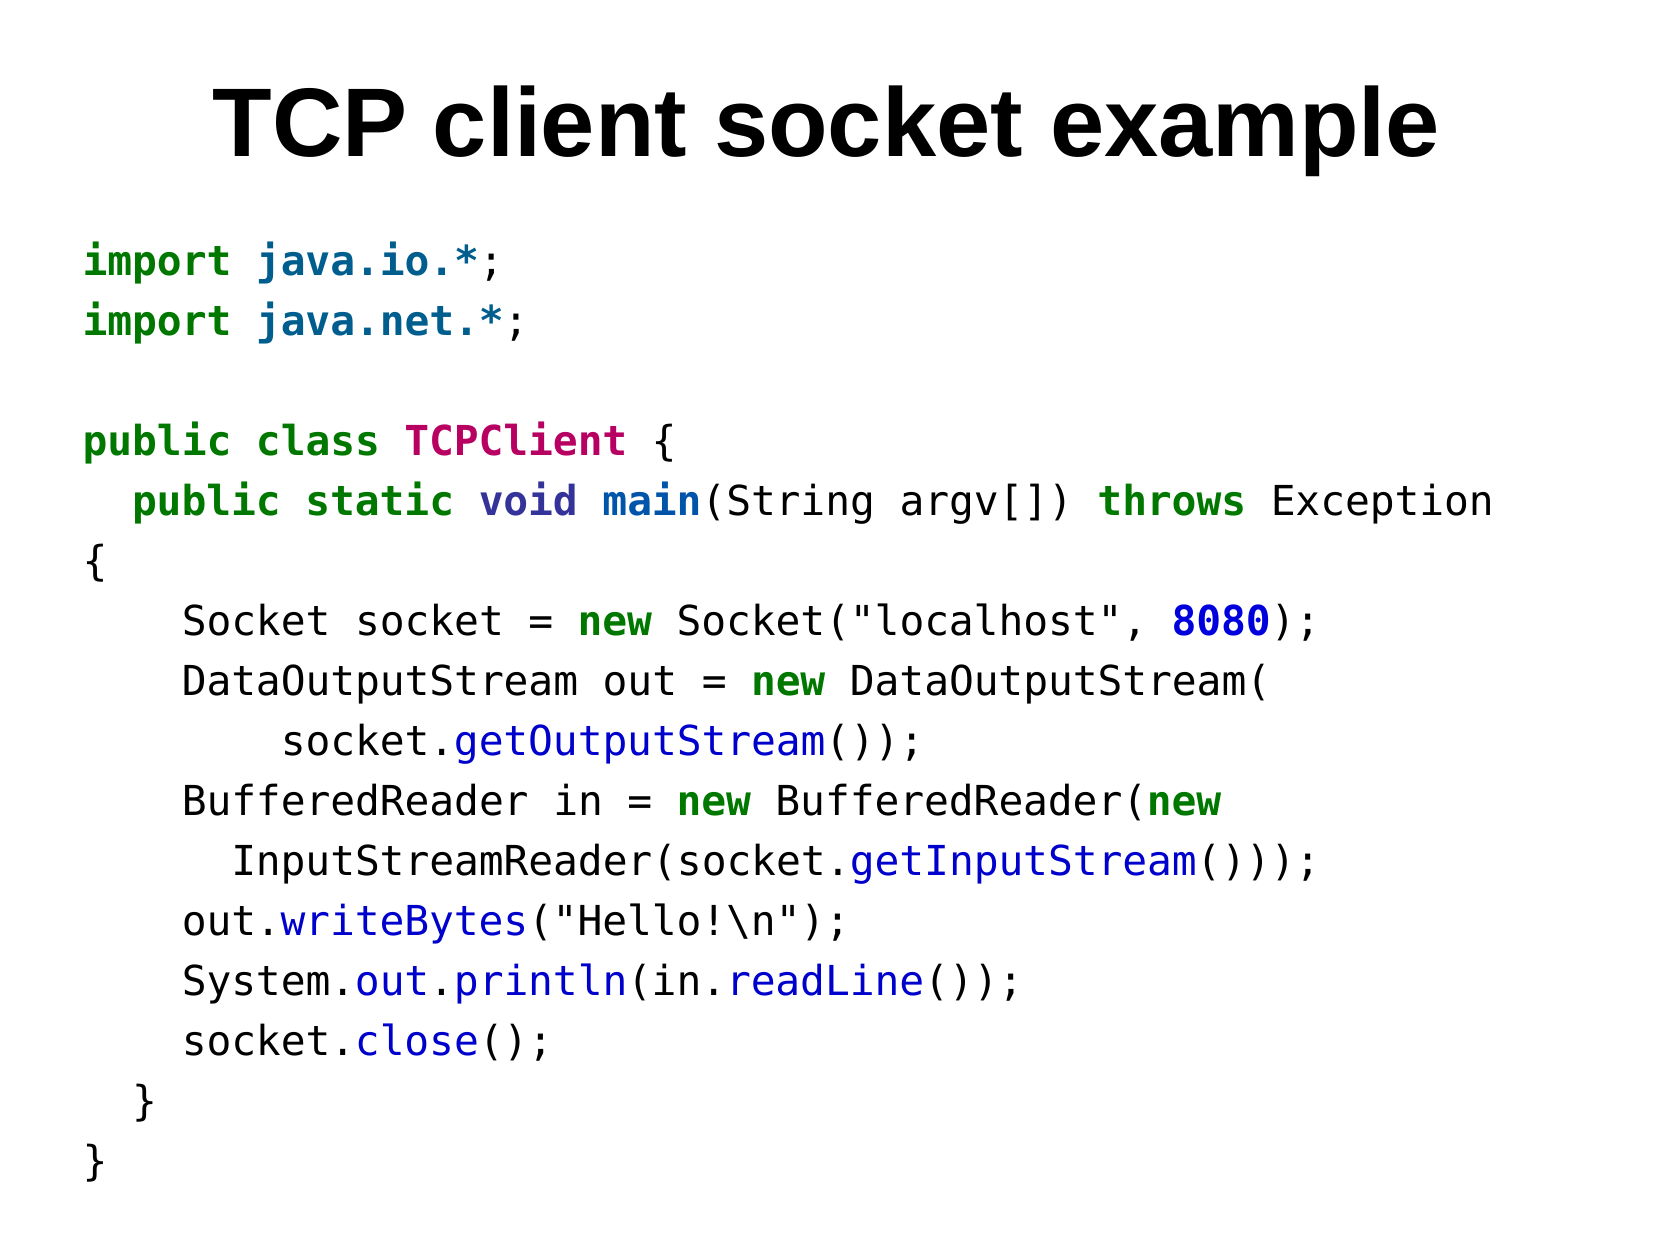

# TCP client socket example
import java.io.*;
import java.net.*;
public class TCPClient {
 public static void main(String argv[]) throws Exception {
 Socket socket = new Socket("localhost", 8080);
 DataOutputStream out = new DataOutputStream(
 socket.getOutputStream());
 BufferedReader in = new BufferedReader(new
 InputStreamReader(socket.getInputStream()));
 out.writeBytes("Hello!\n");
 System.out.println(in.readLine());
 socket.close();
 }
}